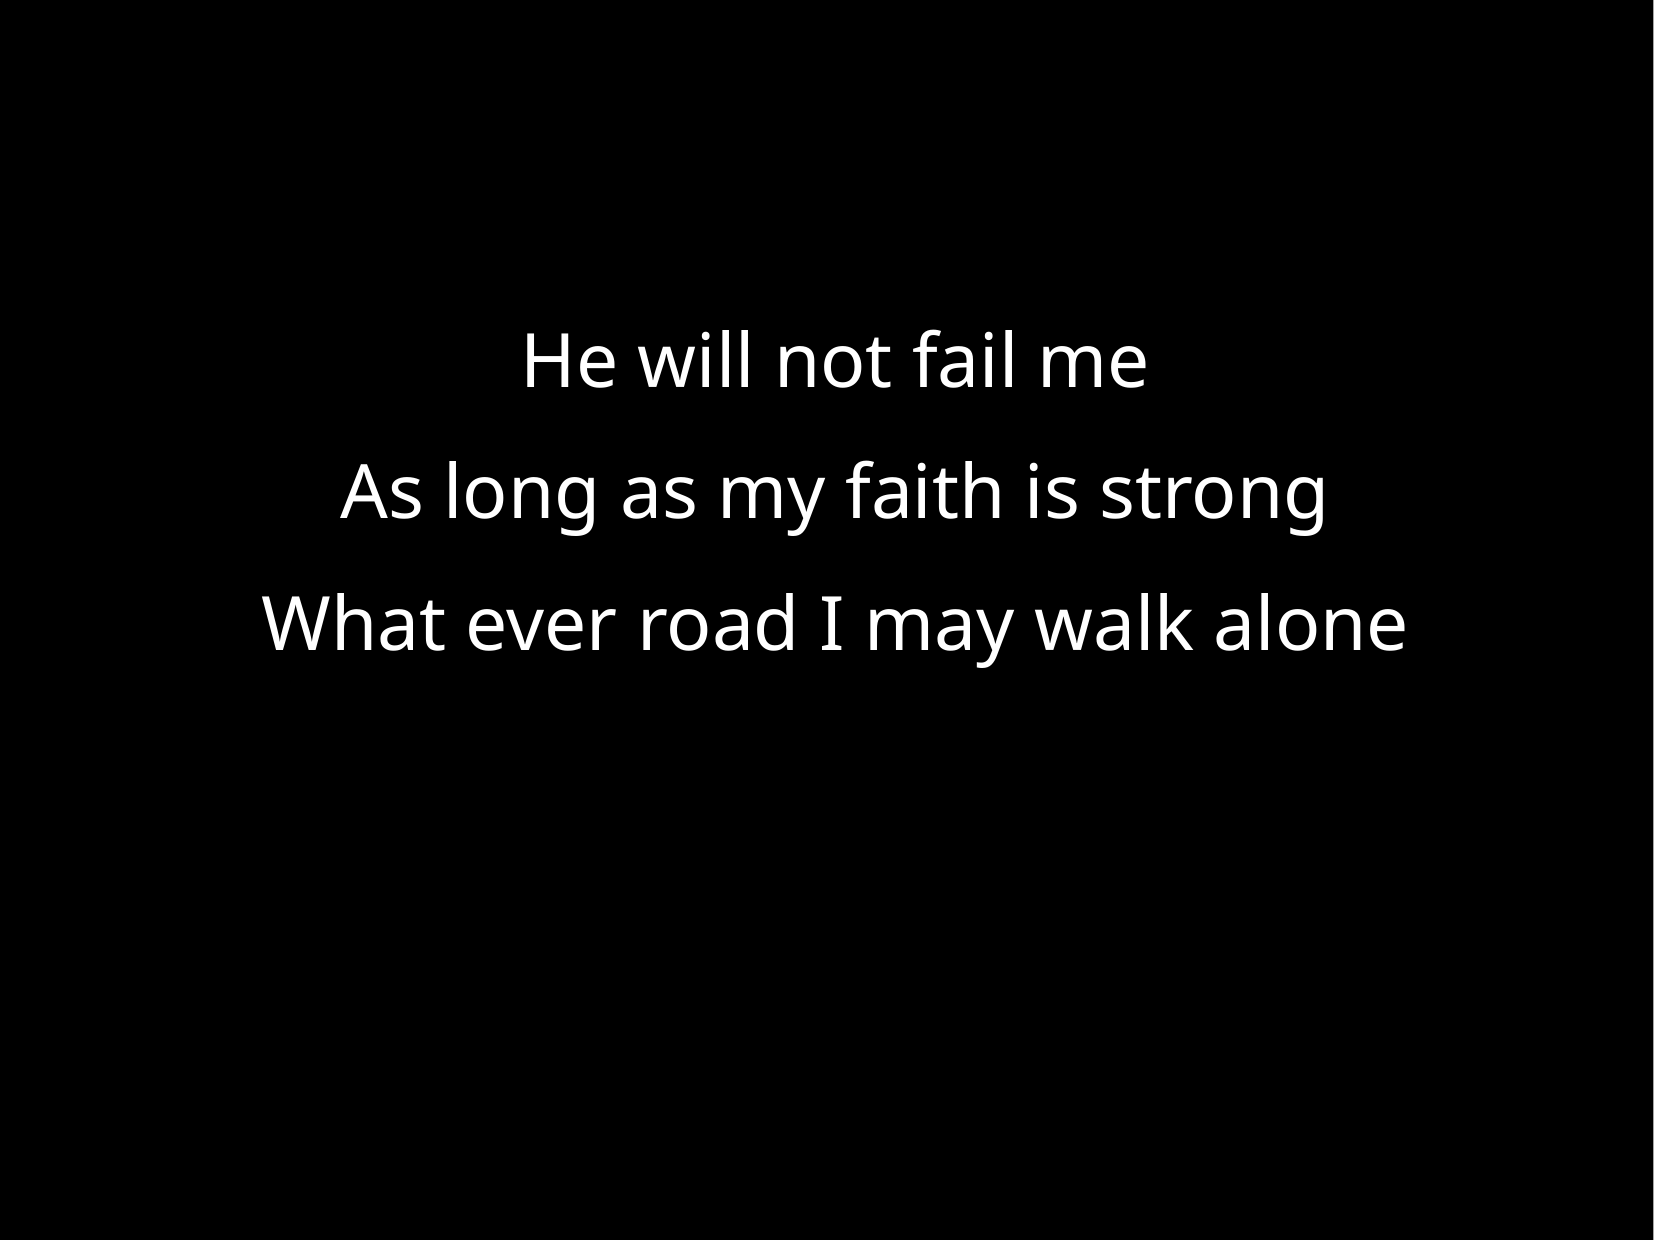

#
He will not fail me
As long as my faith is strong
What ever road I may walk alone